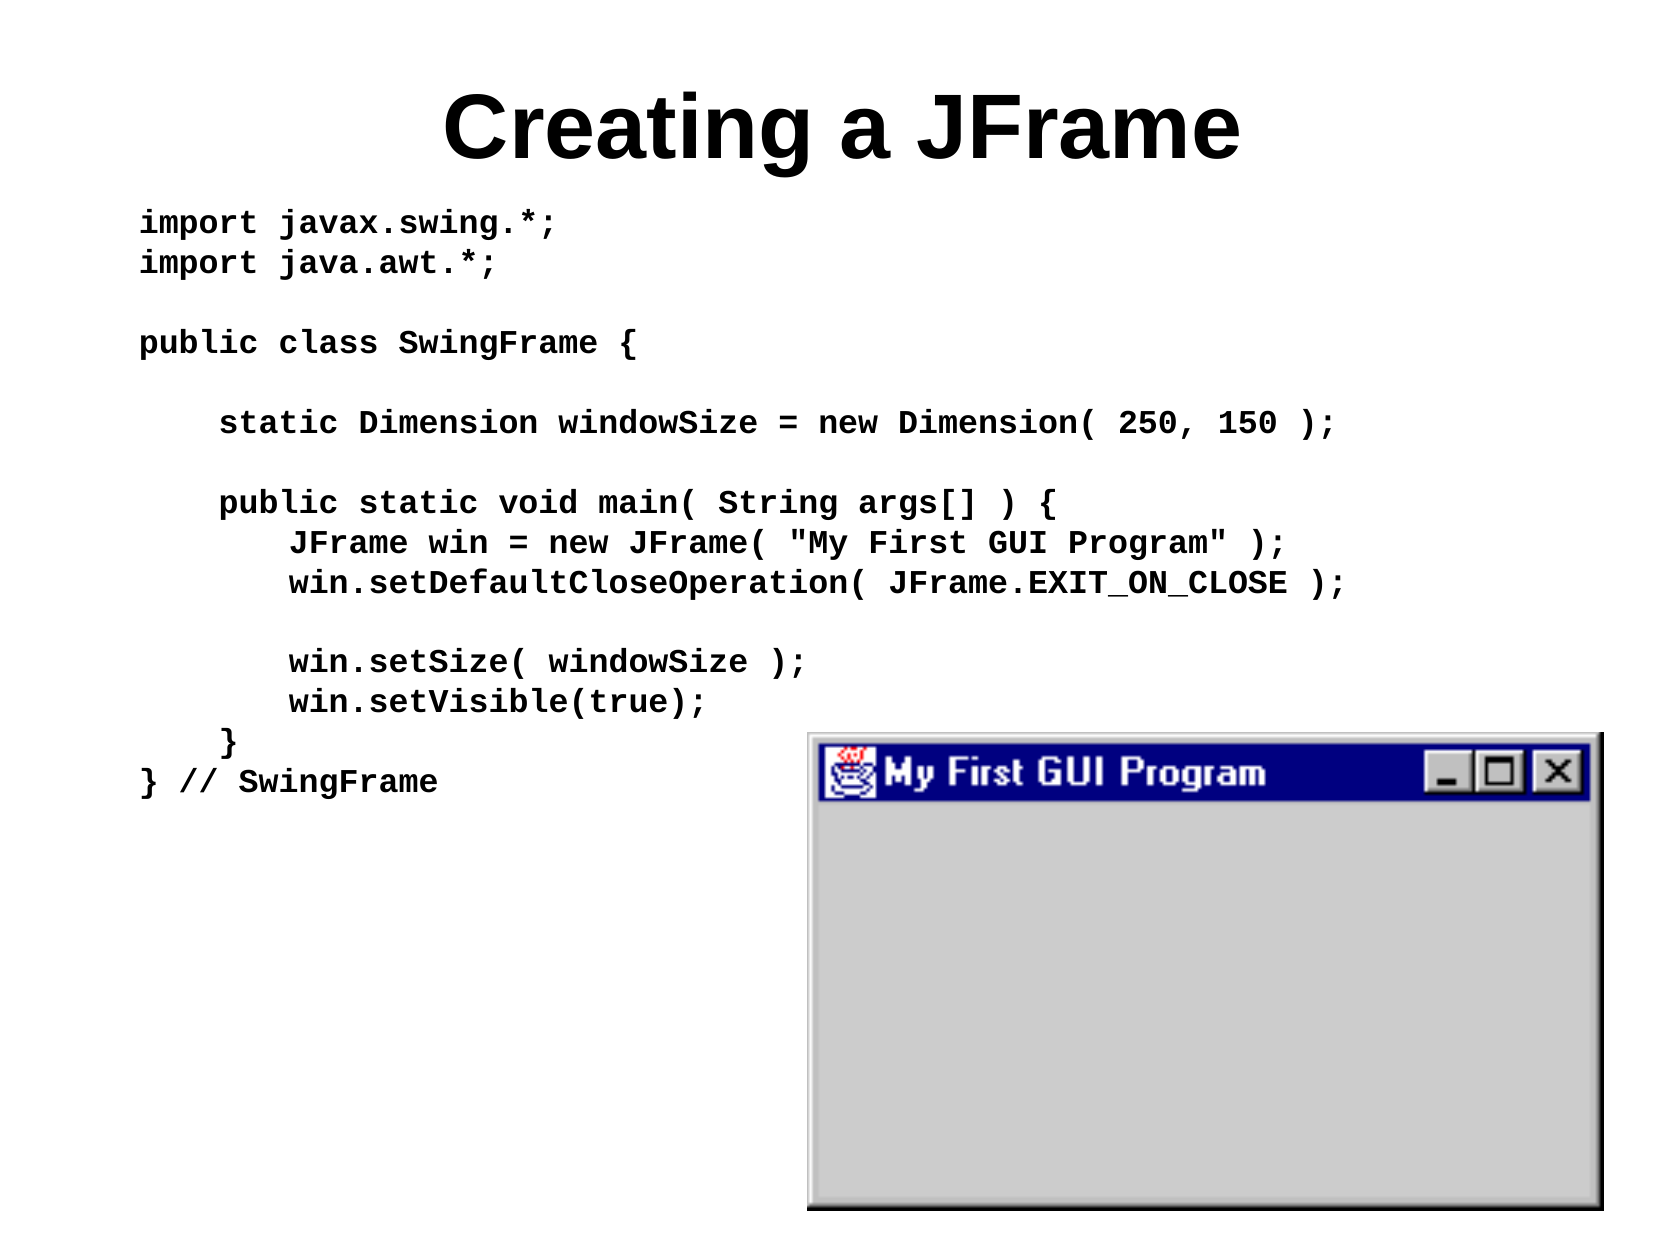

# Creating a JFrame
import javax.swing.*;
import java.awt.*;
public class SwingFrame {
 static Dimension windowSize = new Dimension( 250, 150 );
 public static void main( String args[] ) {
	JFrame win = new JFrame( "My First GUI Program" );
	win.setDefaultCloseOperation( JFrame.EXIT_ON_CLOSE );
	win.setSize( windowSize );
	win.setVisible(true);
 }
} // SwingFrame